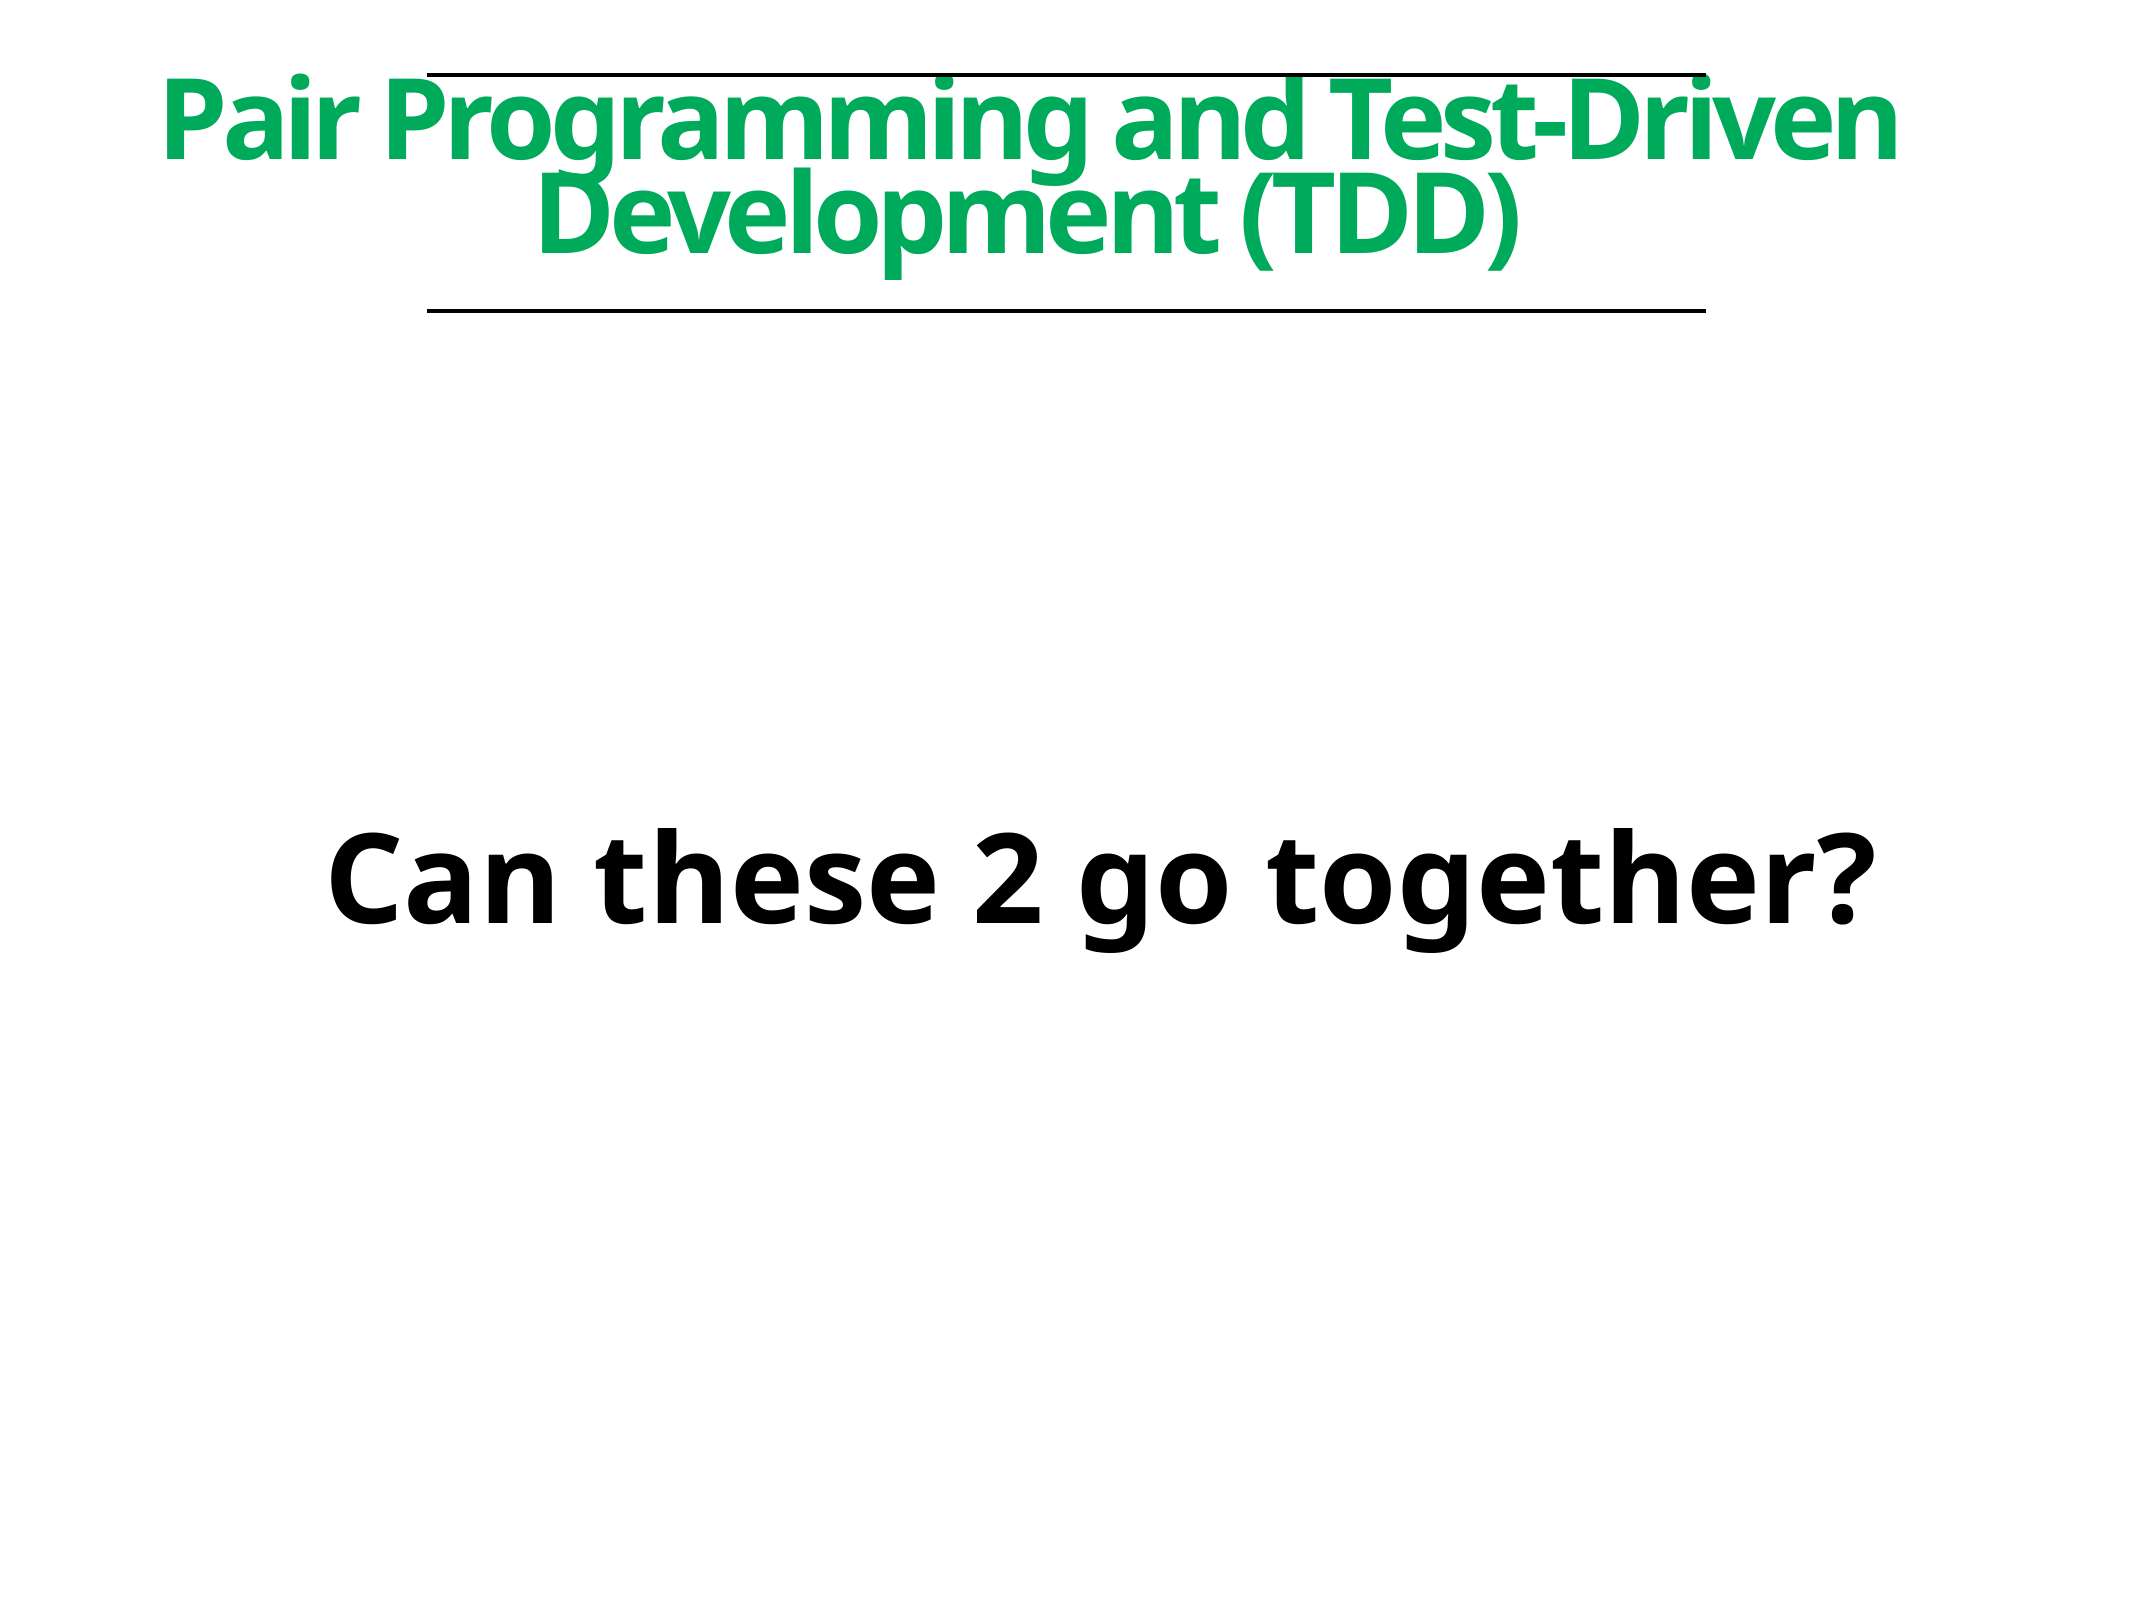

# Pair Programming and Test-Driven Development (TDD)
Can these 2 go together?